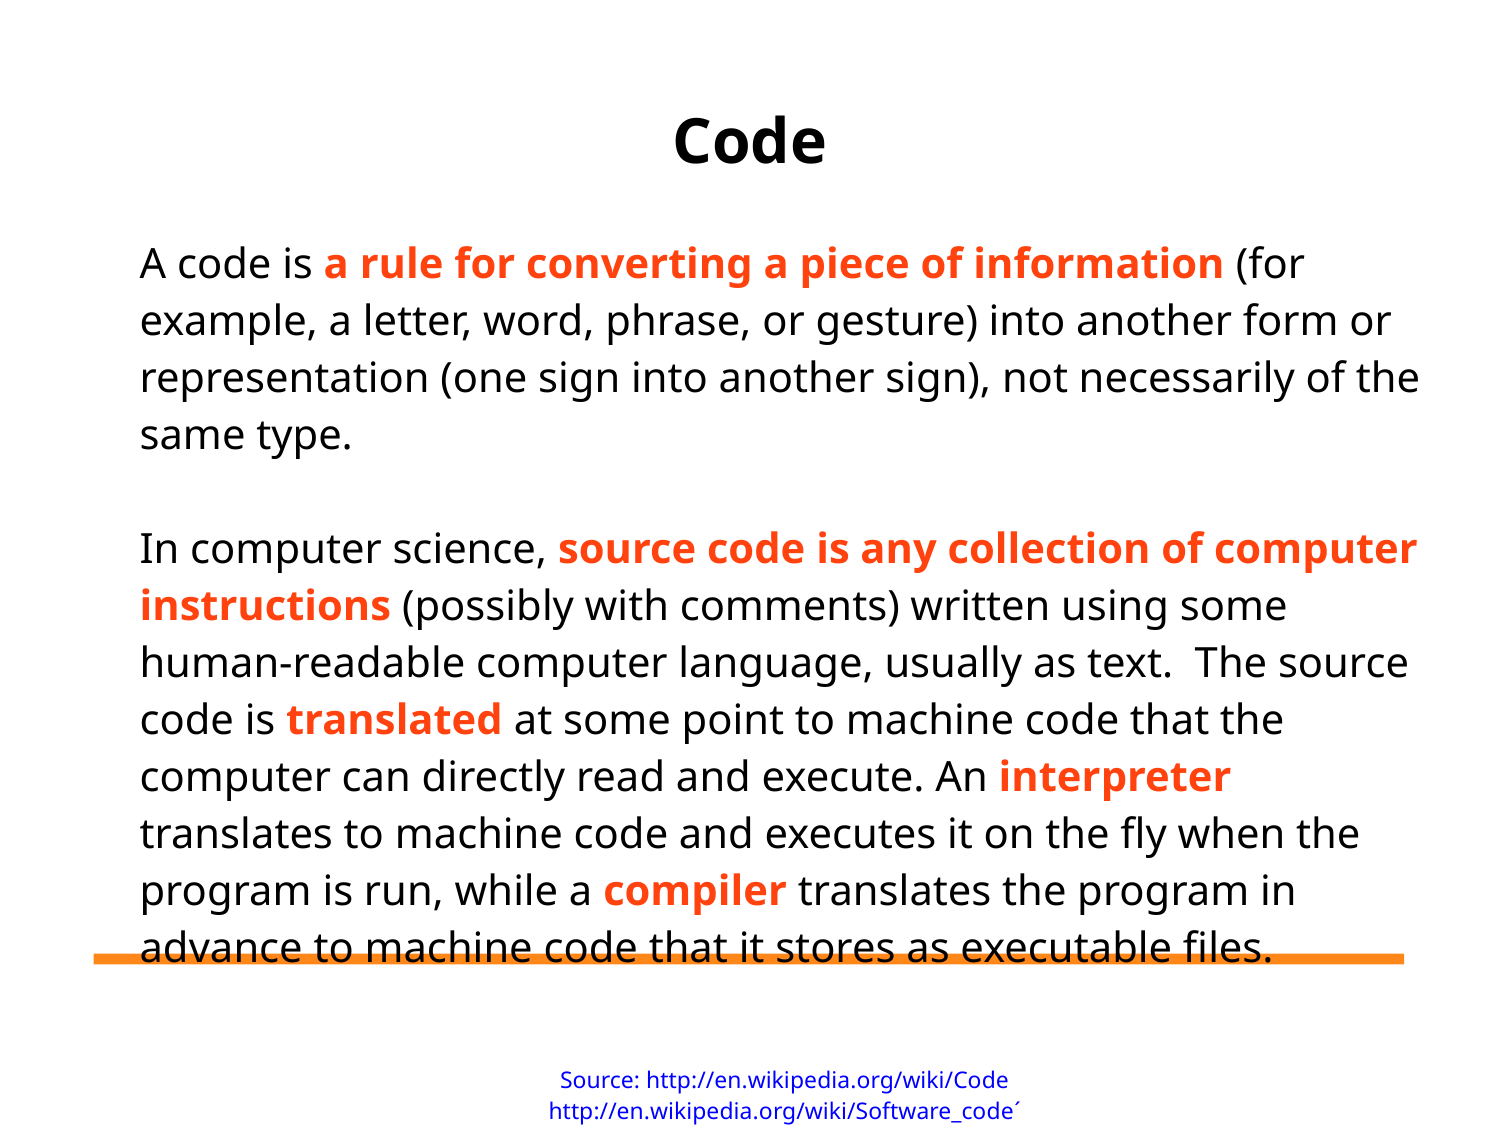

# Code
A code is a rule for converting a piece of information (for example, a letter, word, phrase, or gesture) into another form or representation (one sign into another sign), not necessarily of the same type.
In computer science, source code is any collection of computer instructions (possibly with comments) written using some human-readable computer language, usually as text. The source code is translated at some point to machine code that the computer can directly read and execute. An interpreter translates to machine code and executes it on the fly when the program is run, while a compiler translates the program in advance to machine code that it stores as executable files.
Source: http://en.wikipedia.org/wiki/Code
http://en.wikipedia.org/wiki/Software_code´